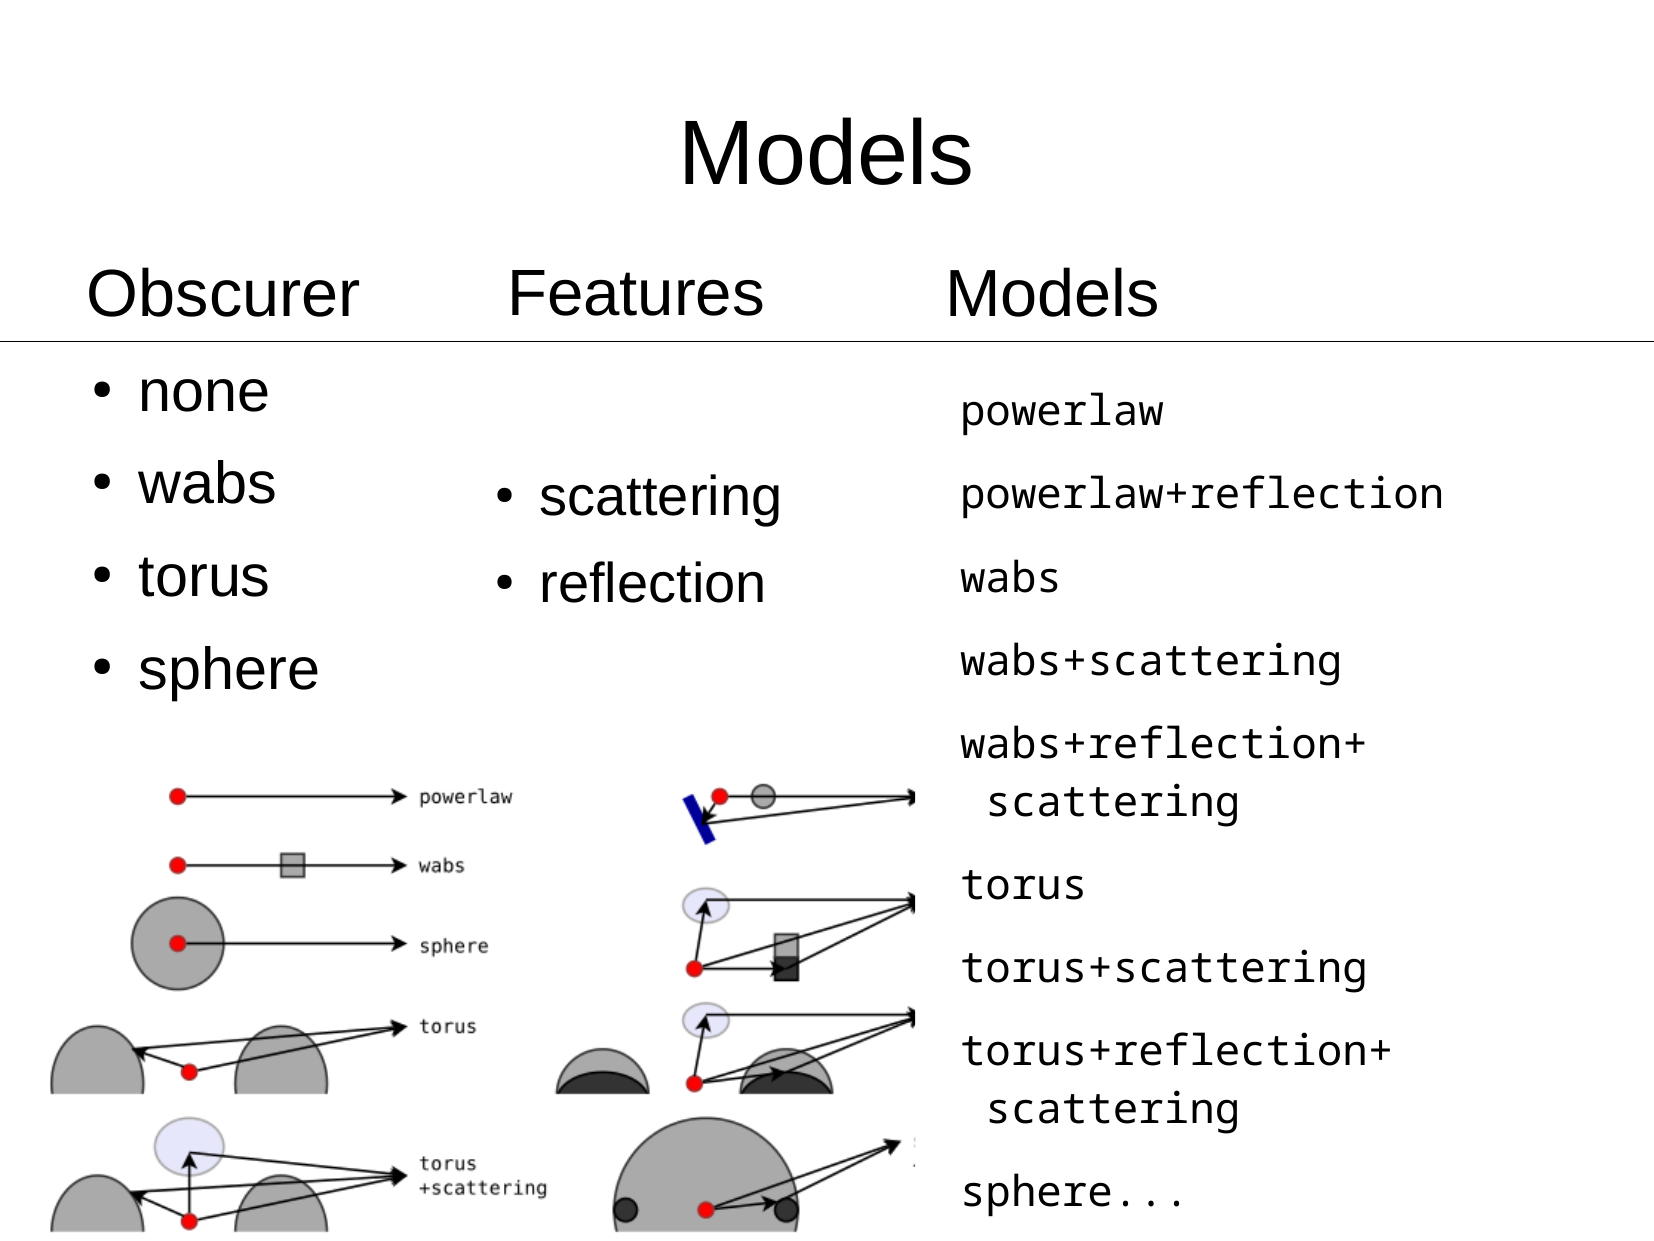

# Models
Obscurer
Features
Models
none
wabs
torus
sphere
powerlaw
powerlaw+reflection
wabs
wabs+scattering
wabs+reflection+
 scattering
torus
torus+scattering
torus+reflection+
 scattering
sphere...
scattering
reflection